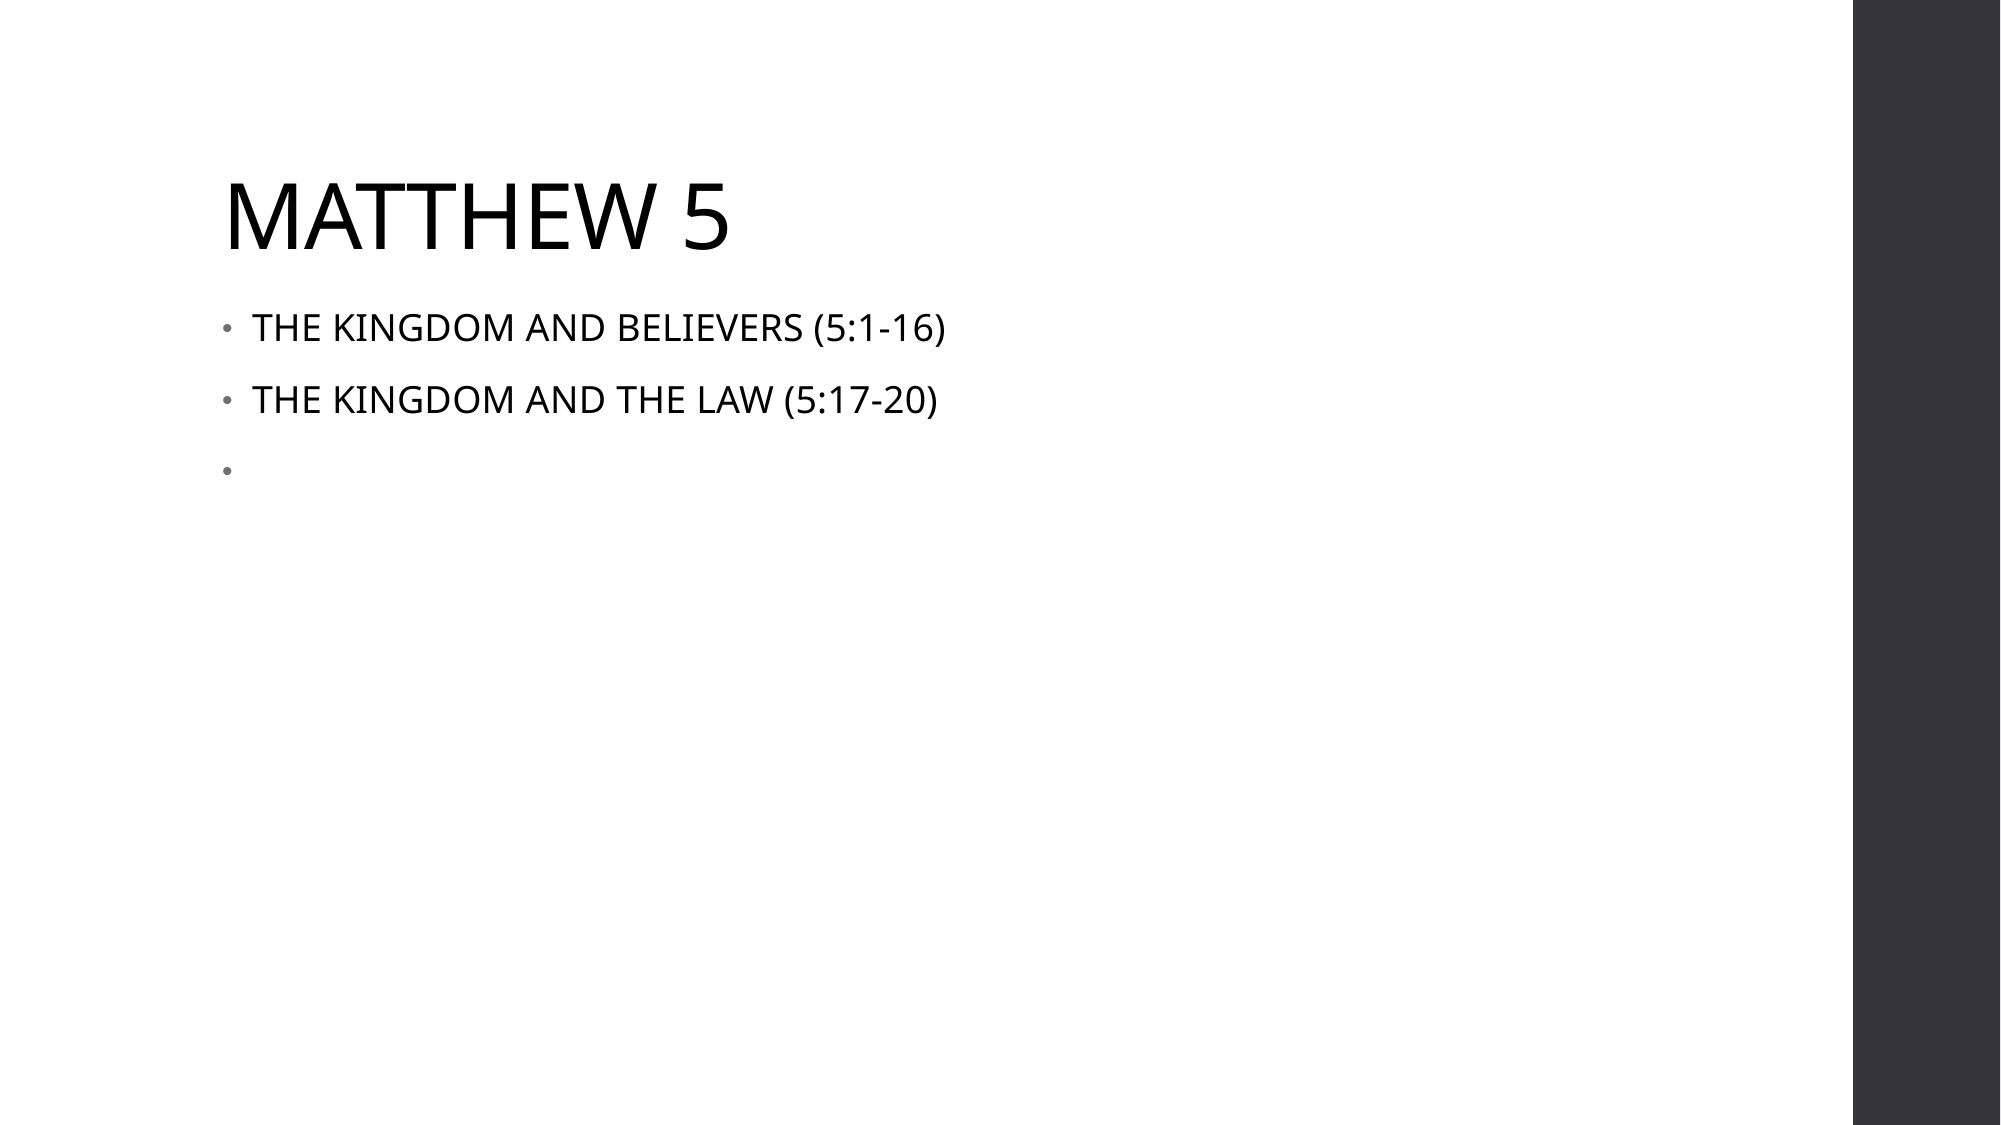

# MATTHEW 5
THE KINGDOM AND BELIEVERS (5:1-16)
THE KINGDOM AND THE LAW (5:17-20)